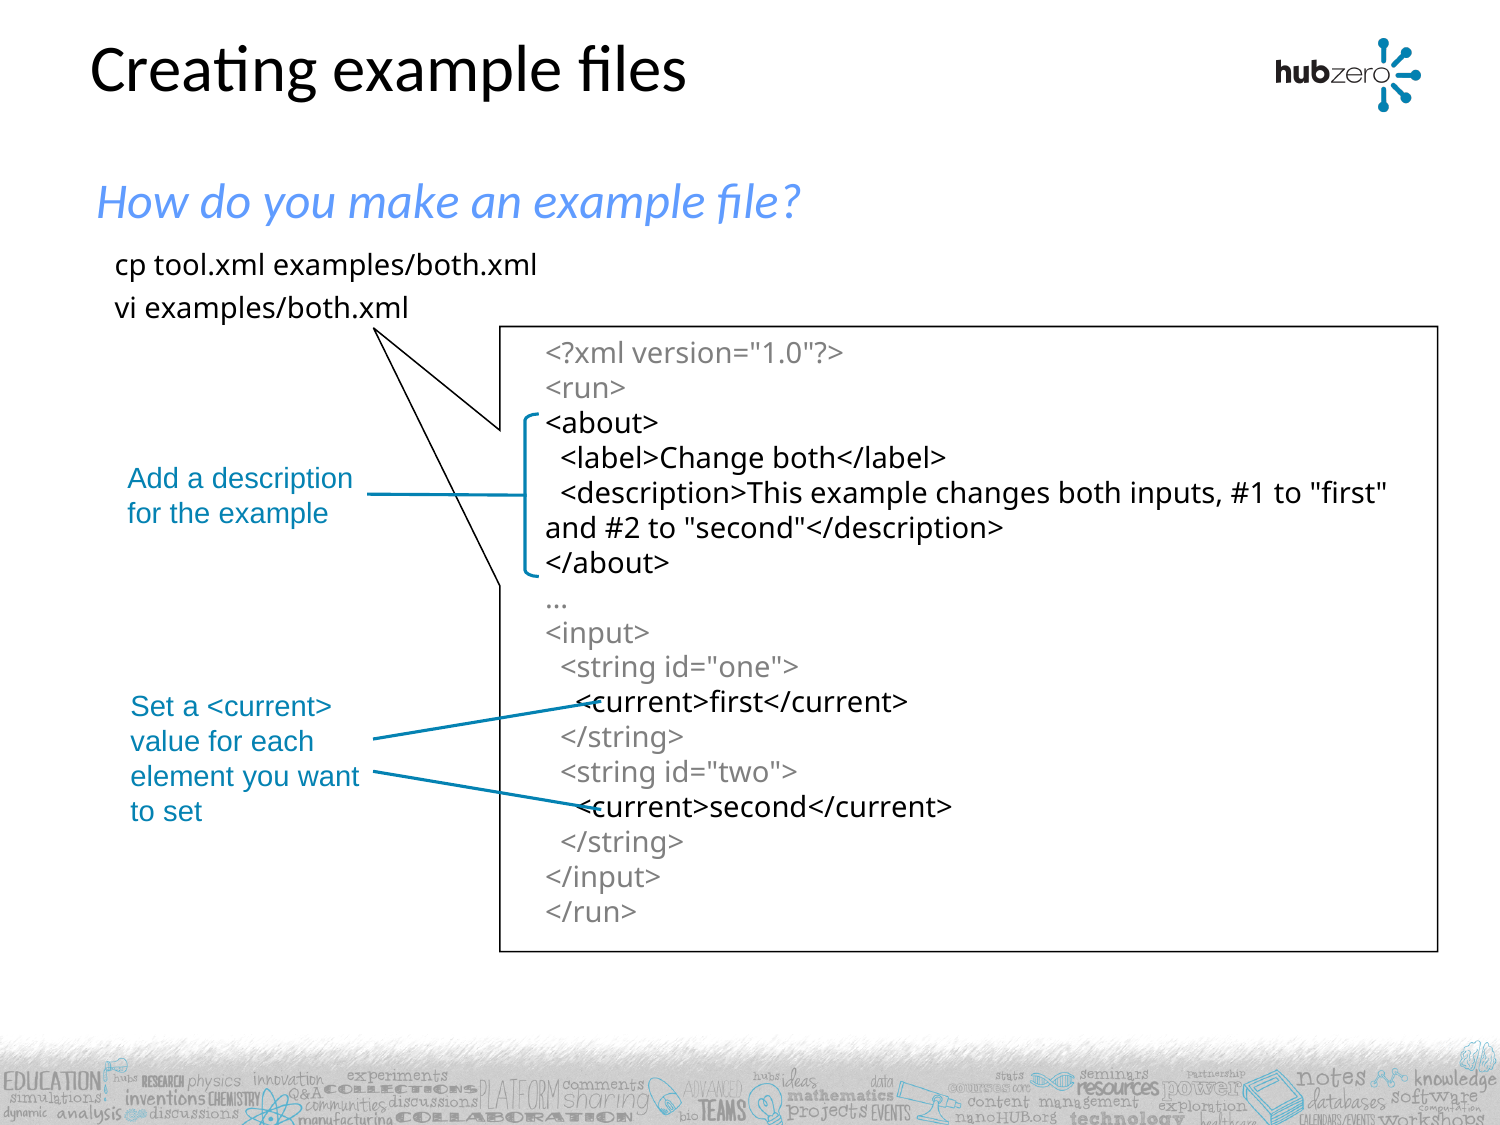

Creating example files
How do you make an example file?
cp tool.xml examples/both.xml
vi examples/both.xml
<?xml version="1.0"?>
<run>
<about>
 <label>Change both</label>
 <description>This example changes both inputs, #1 to "first" and #2 to "second"</description>
</about>
…
<input>
 <string id="one">
 <current>first</current>
 </string>
 <string id="two">
 <current>second</current>
 </string>
</input>
</run>
Add a description
for the example
Set a <current>
value for each
element you want
to set